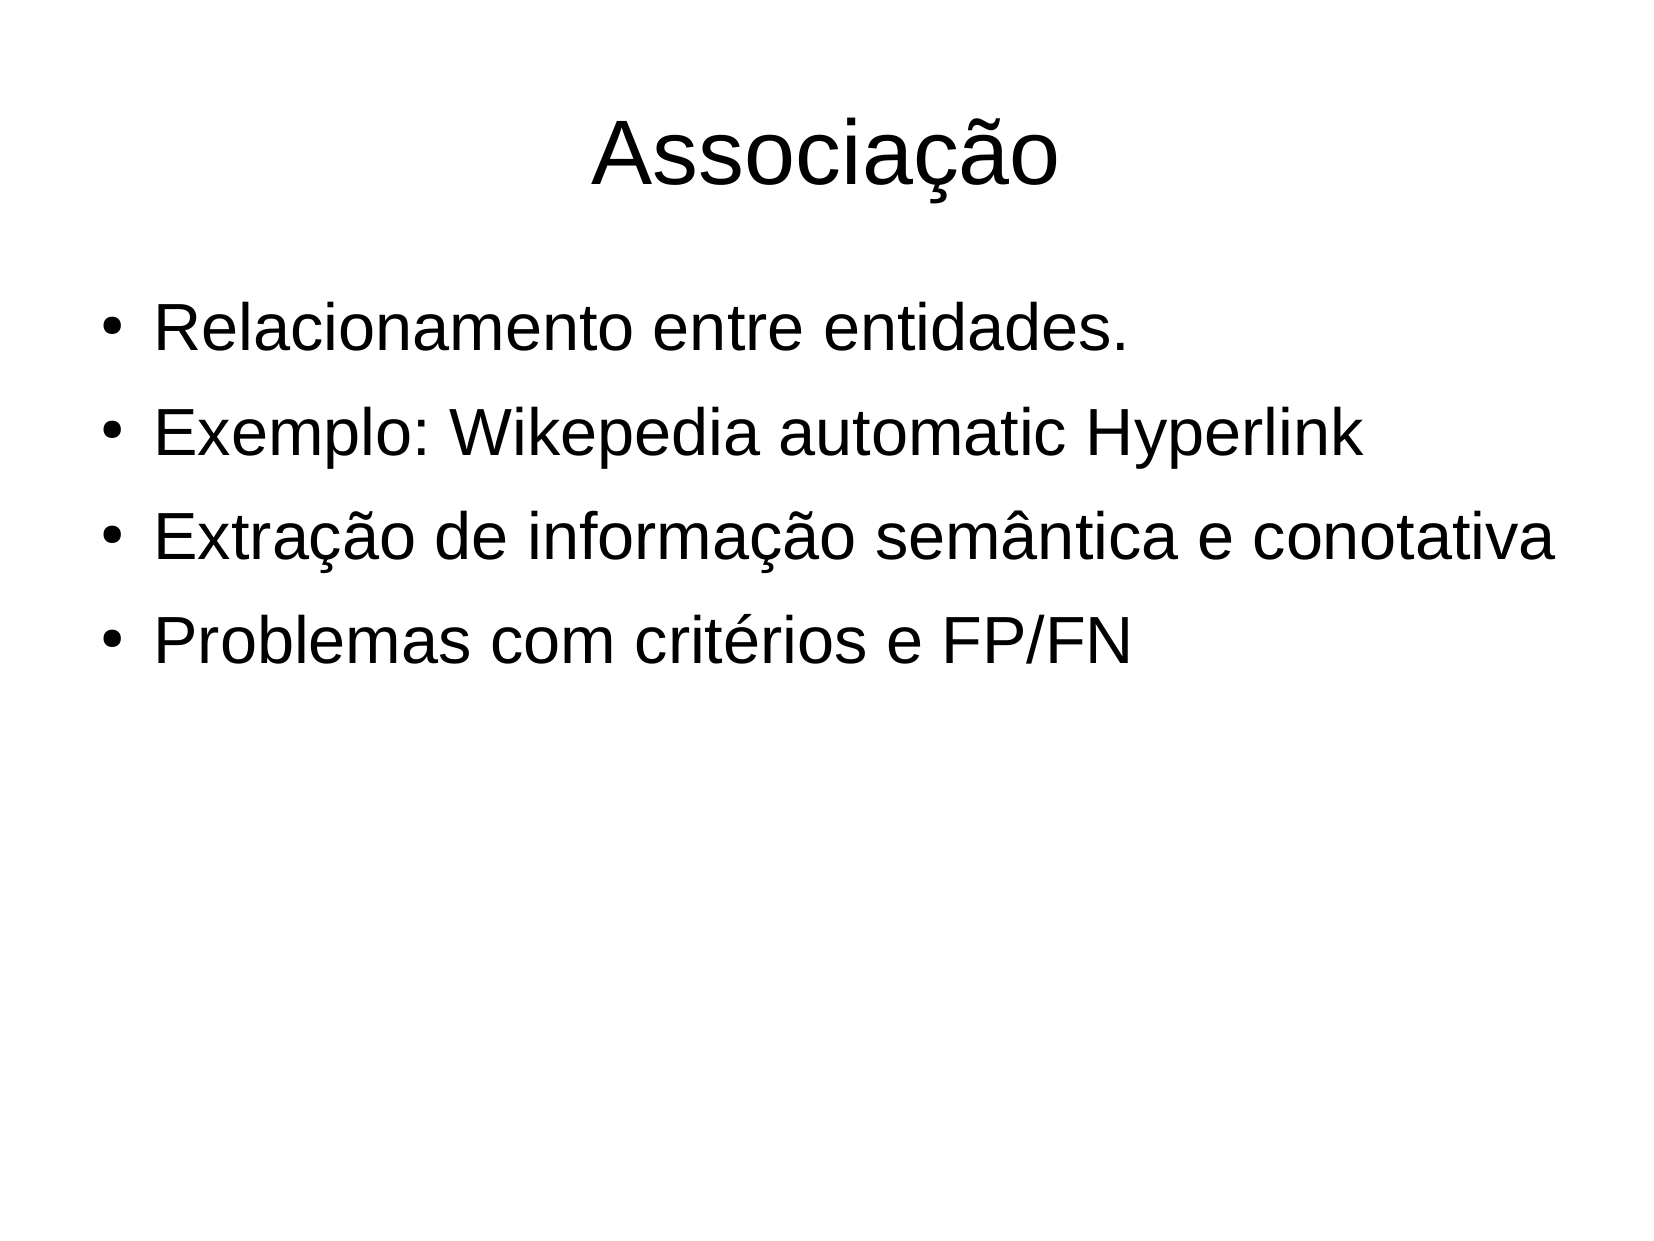

# Associação
Relacionamento entre entidades.
Exemplo: Wikepedia automatic Hyperlink
Extração de informação semântica e conotativa
Problemas com critérios e FP/FN